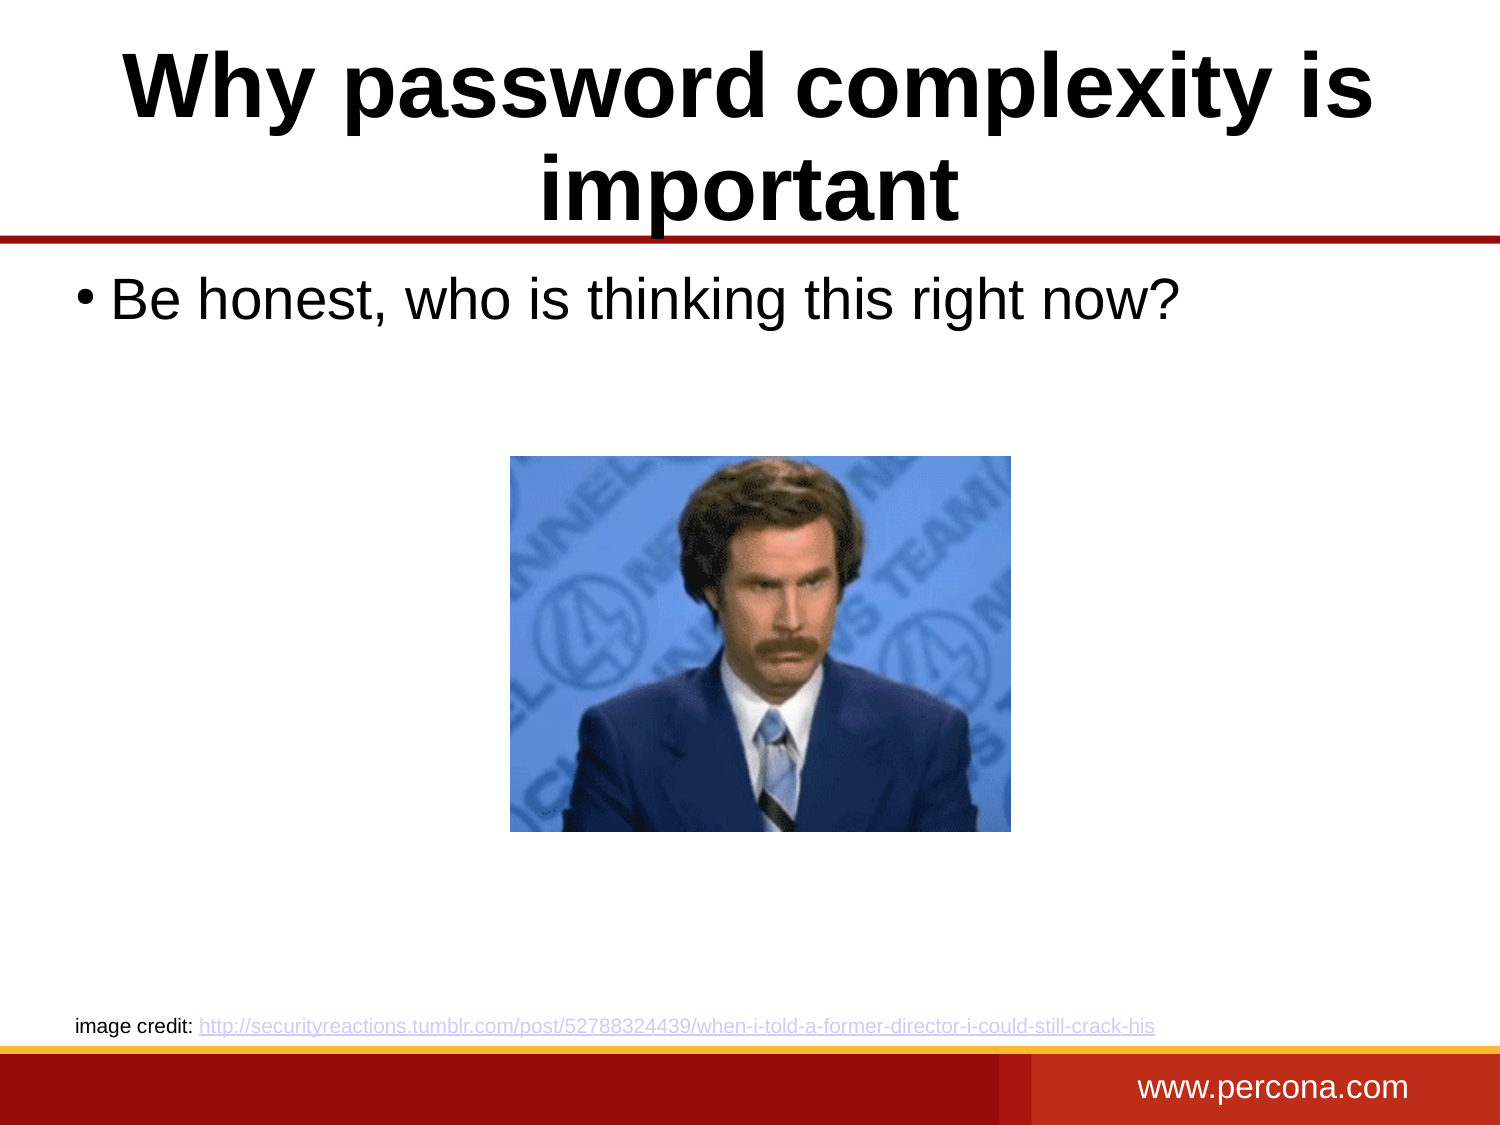

Why password complexity is important
Be honest, who is thinking this right now?
image credit: http://securityreactions.tumblr.com/post/52788324439/when-i-told-a-former-director-i-could-still-crack-his